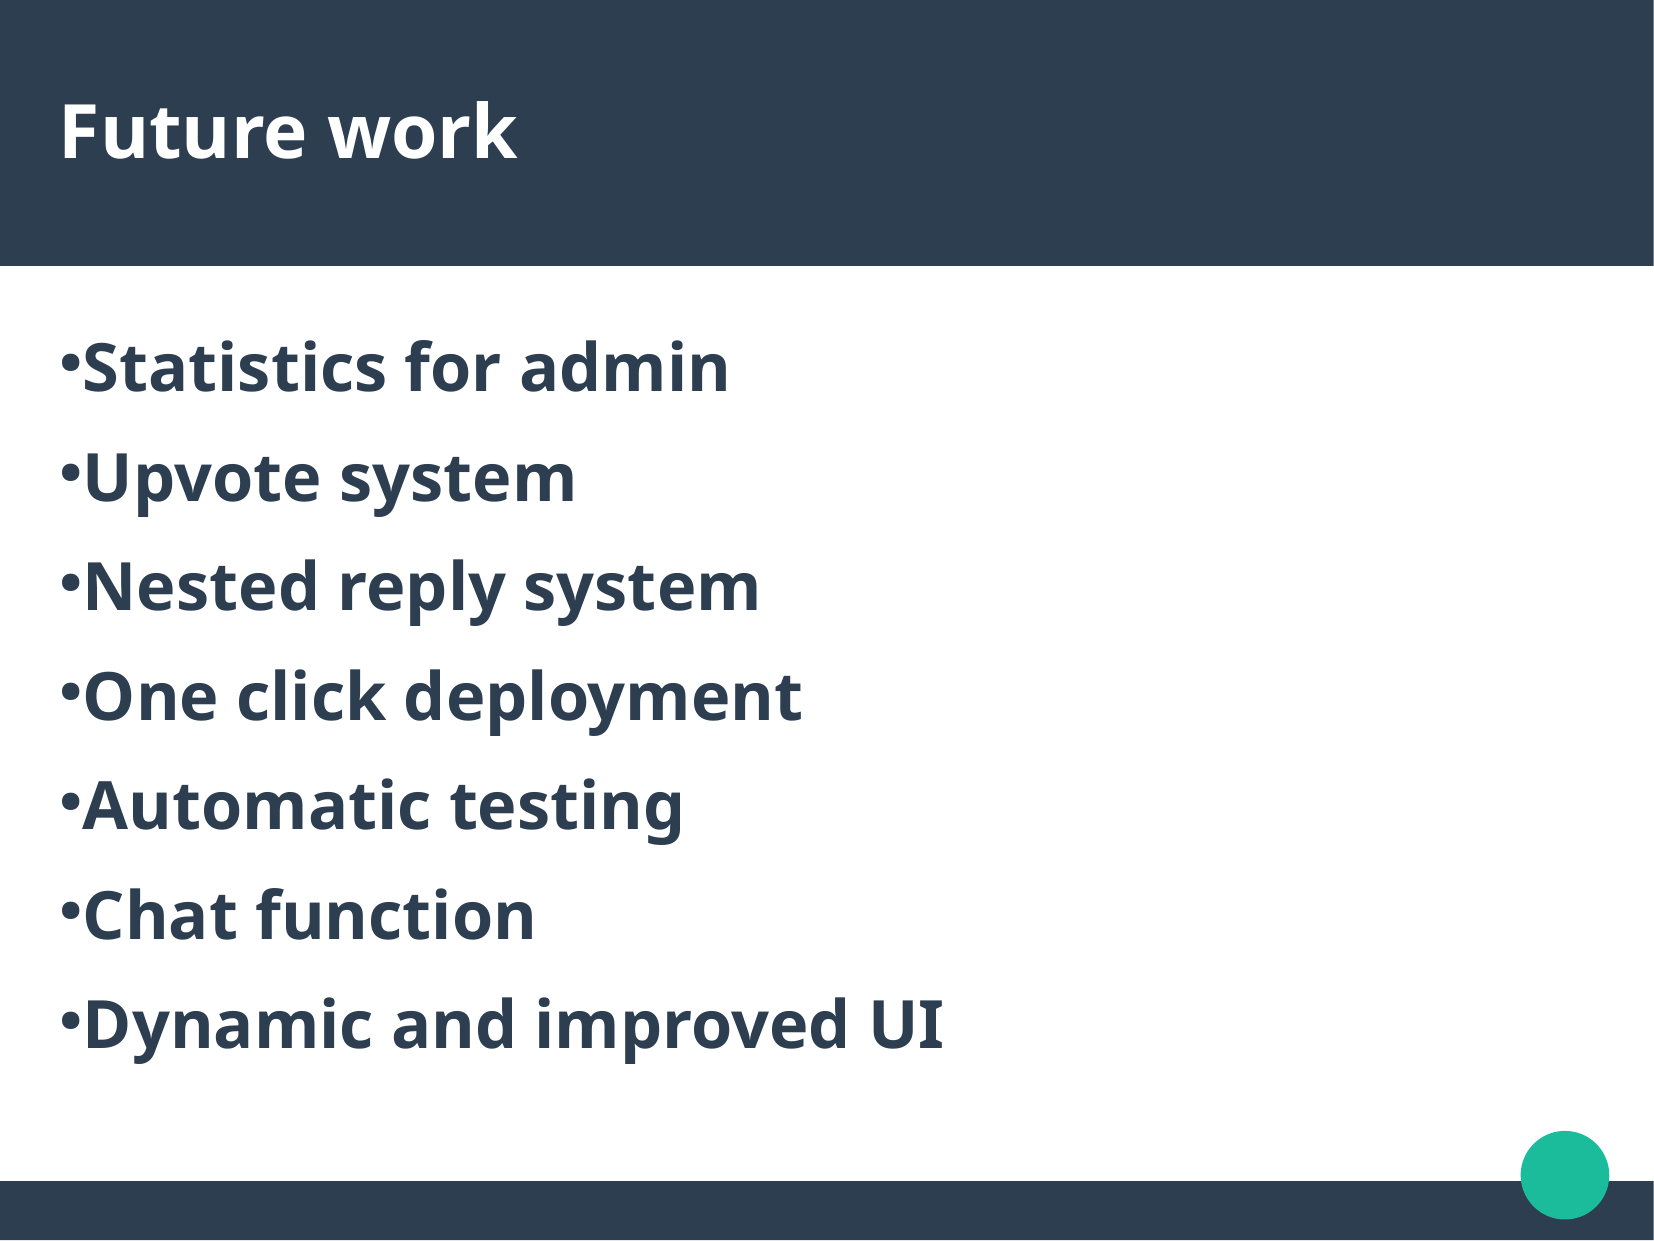

# Future work
Statistics for admin
Upvote system
Nested reply system
One click deployment
Automatic testing
Chat function
Dynamic and improved UI